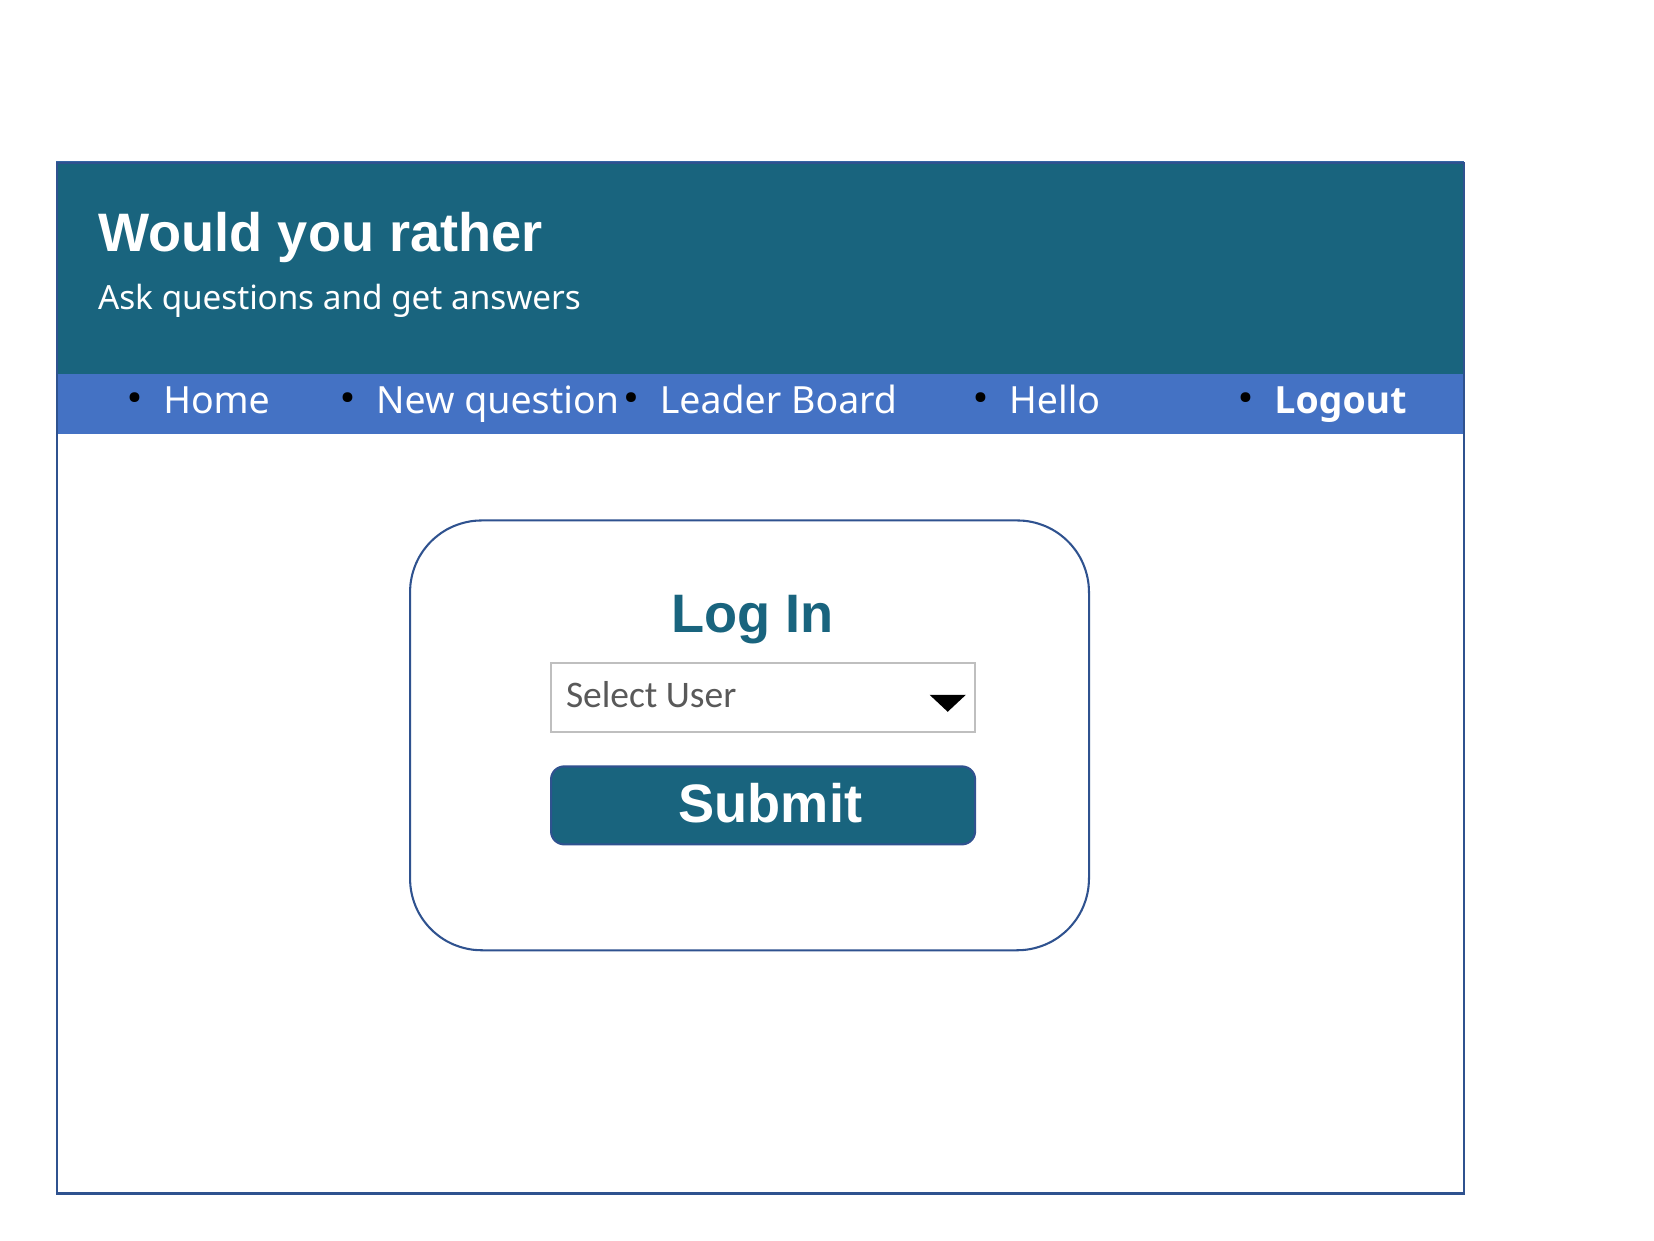

Secondary
Primary
#19647e
#19647e
#37392E
#595b51
#28afb0
#FAD4D8
#F9A620
Would you rather
Ask questions and get answers
Would you rather
Ask questions and get answers
Sarah Edo asks:
| Home | New question | Leader Board | Hello | Logout |
| --- | --- | --- | --- | --- |
Log In
Select User
Submit